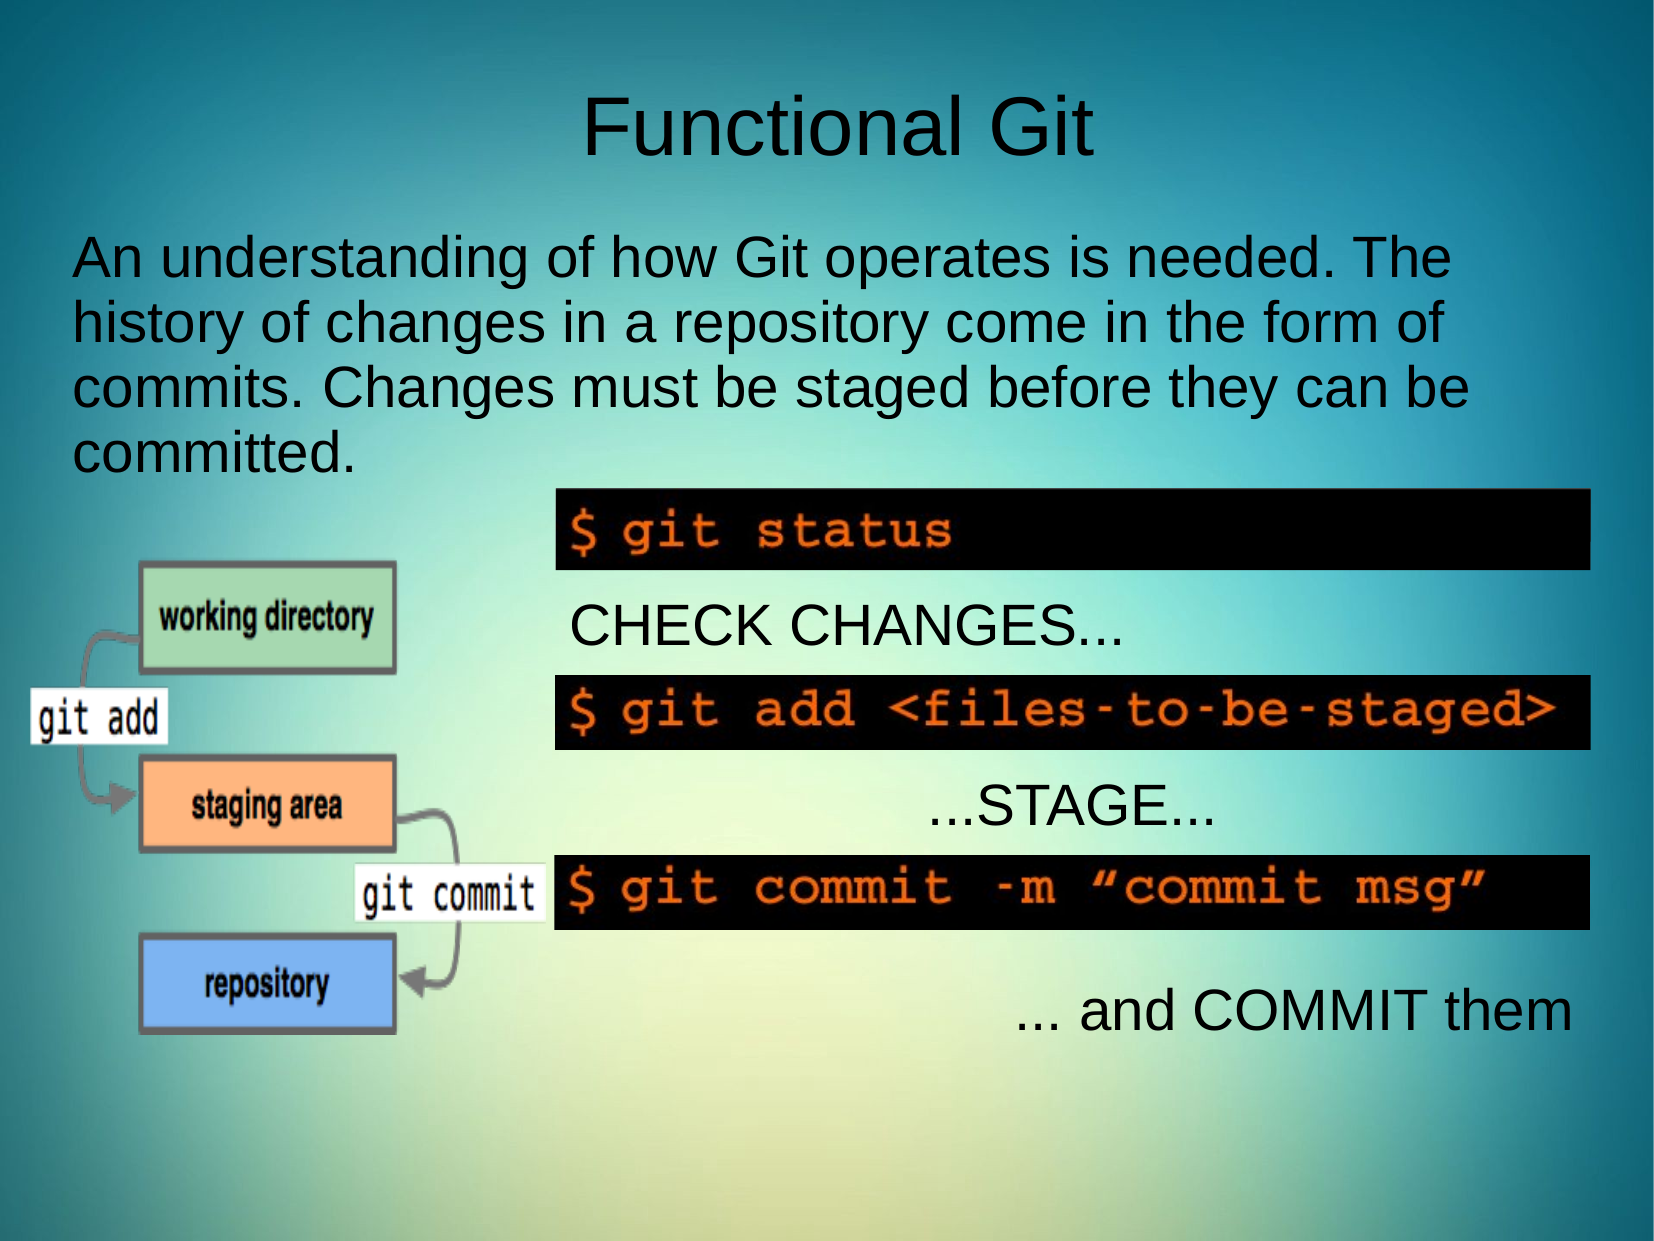

Functional Git
An understanding of how Git operates is needed. The history of changes in a repository come in the form of commits. Changes must be staged before they can be committed.
CHECK CHANGES...
...STAGE...
... and COMMIT them